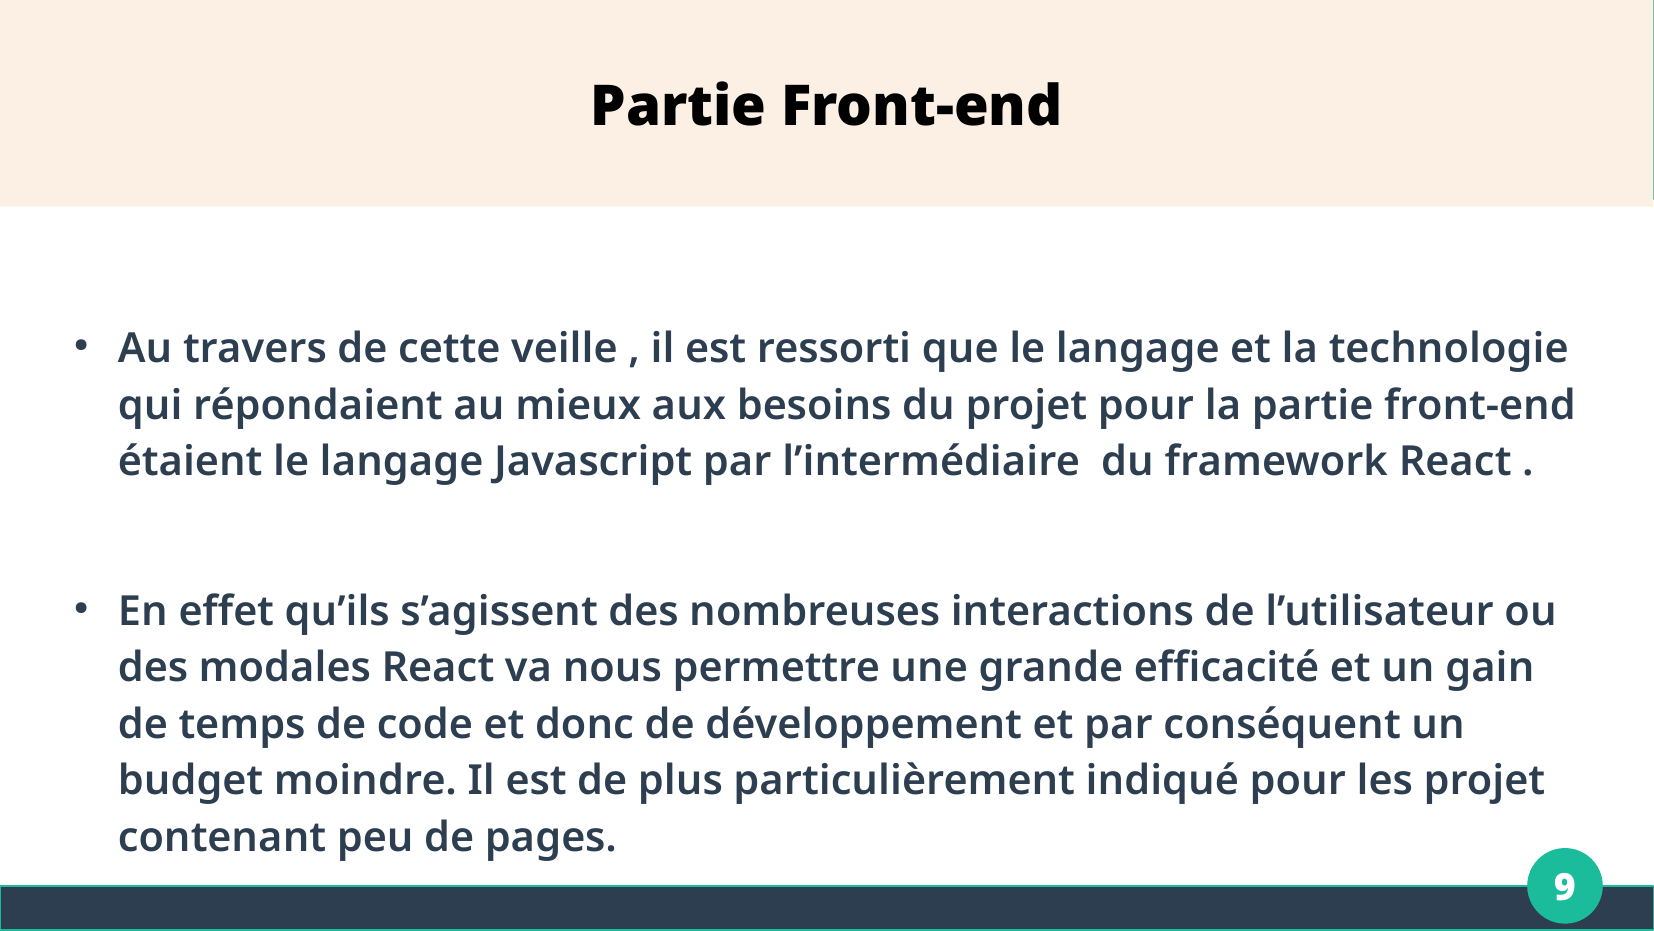

# Partie Front-end
Au travers de cette veille , il est ressorti que le langage et la technologie qui répondaient au mieux aux besoins du projet pour la partie front-end étaient le langage Javascript par l’intermédiaire du framework React .
En effet qu’ils s’agissent des nombreuses interactions de l’utilisateur ou des modales React va nous permettre une grande efficacité et un gain de temps de code et donc de développement et par conséquent un budget moindre. Il est de plus particulièrement indiqué pour les projet contenant peu de pages.
9